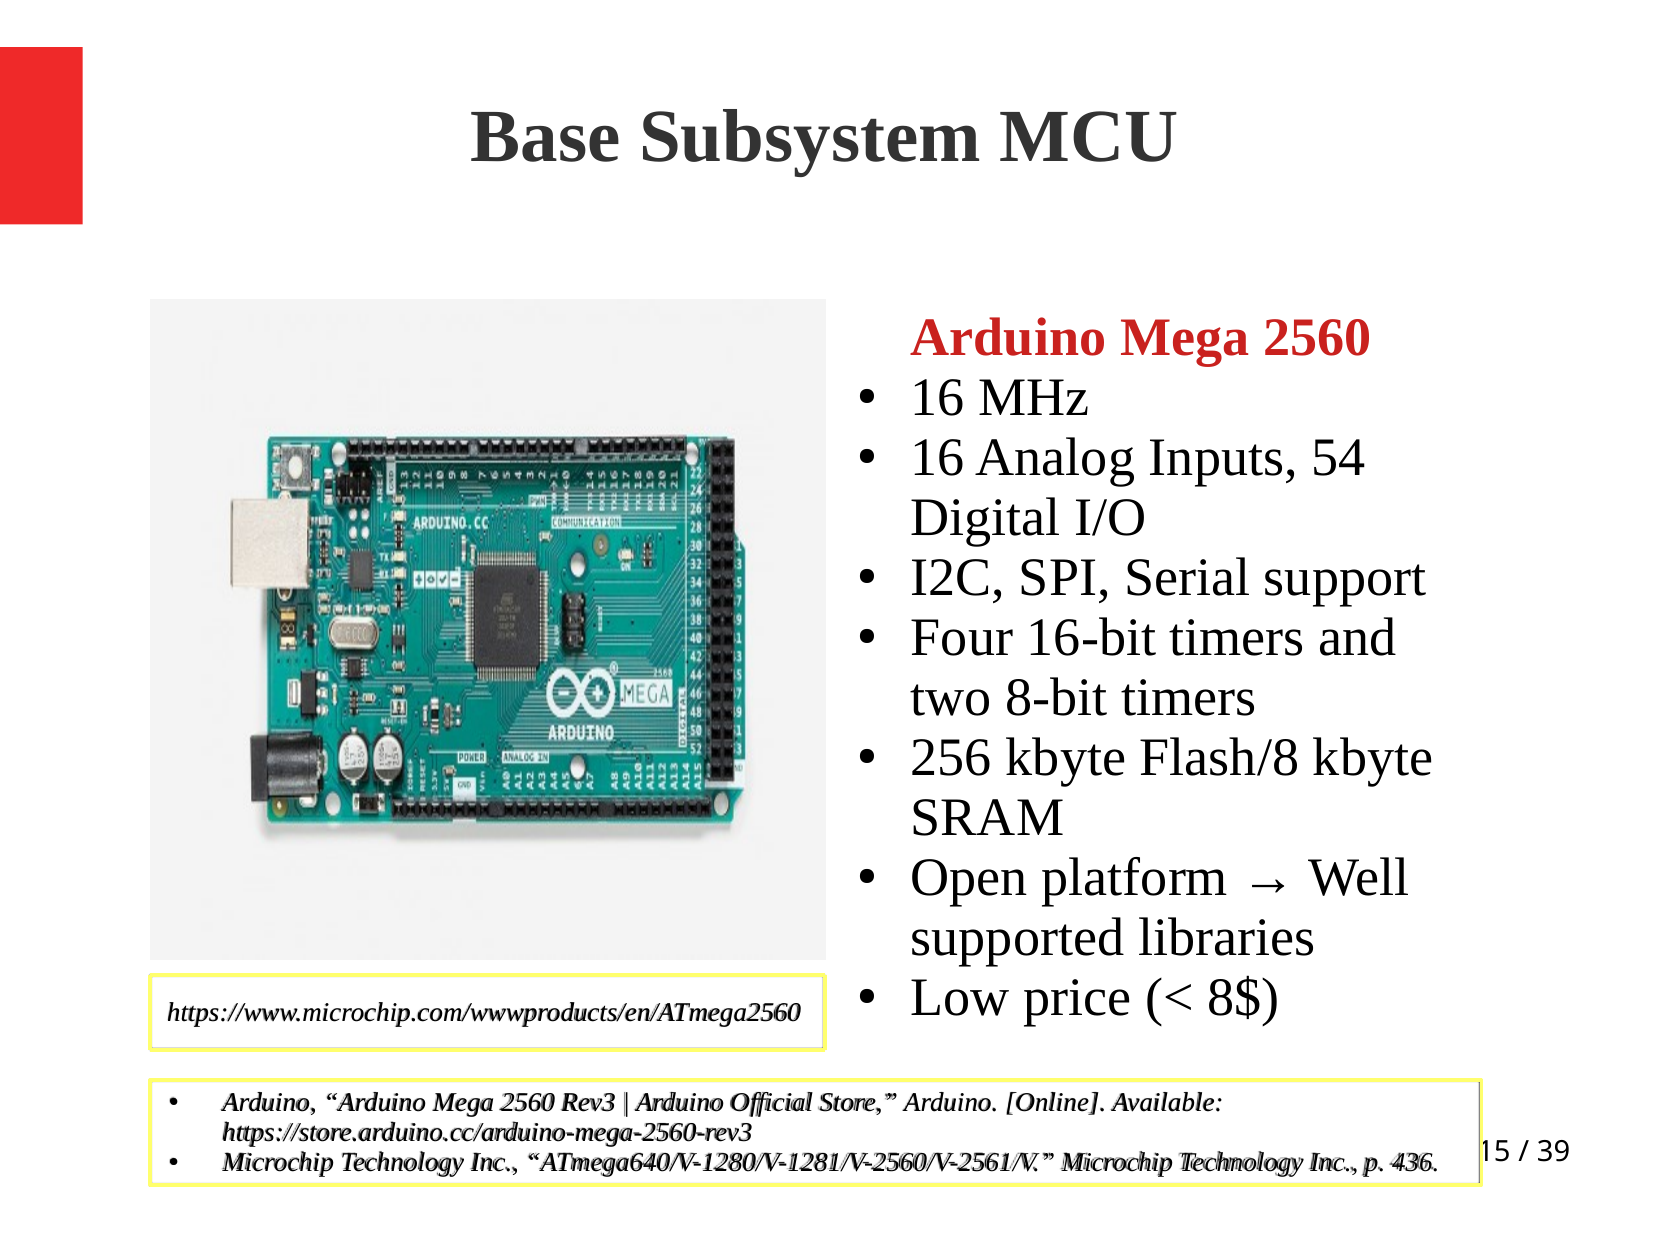

# Base Subsystem MCU
Arduino Mega 2560
16 MHz
16 Analog Inputs, 54 Digital I/O
I2C, SPI, Serial support
Four 16-bit timers and two 8-bit timers
256 kbyte Flash/8 kbyte SRAM
Open platform → Well supported libraries
Low price (< 8$)
https://www.microchip.com/wwwproducts/en/ATmega2560
Arduino, “Arduino Mega 2560 Rev3 | Arduino Official Store,” Arduino. [Online]. Available: https://store.arduino.cc/arduino-mega-2560-rev3
Microchip Technology Inc., “ATmega640/V-1280/V-1281/V-2560/V-2561/V.” Microchip Technology Inc., p. 436.
15